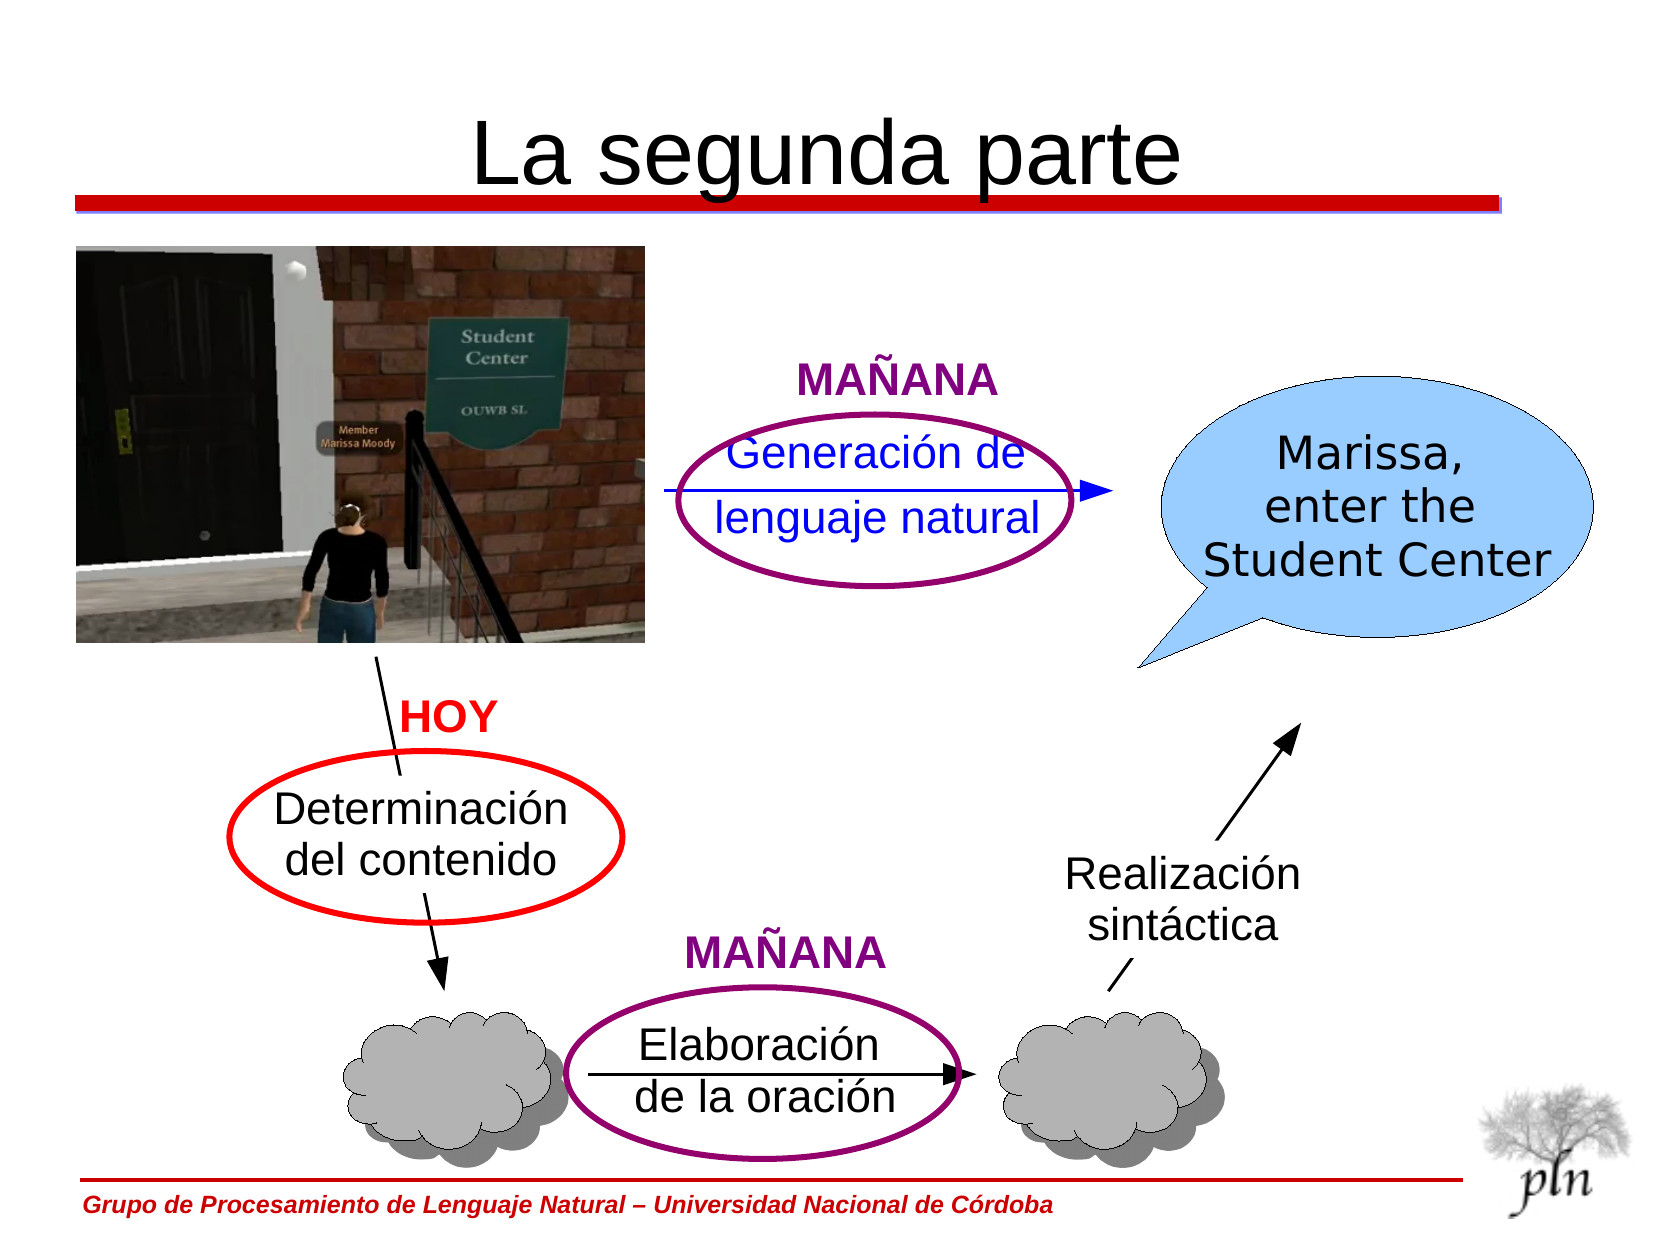

# La segunda parte
MAÑANA
Marissa,
enter the
Student Center
Generación de
lenguaje natural
HOY
Determinación
del contenido
Realización sintáctica
MAÑANA
Elaboración
de la oración